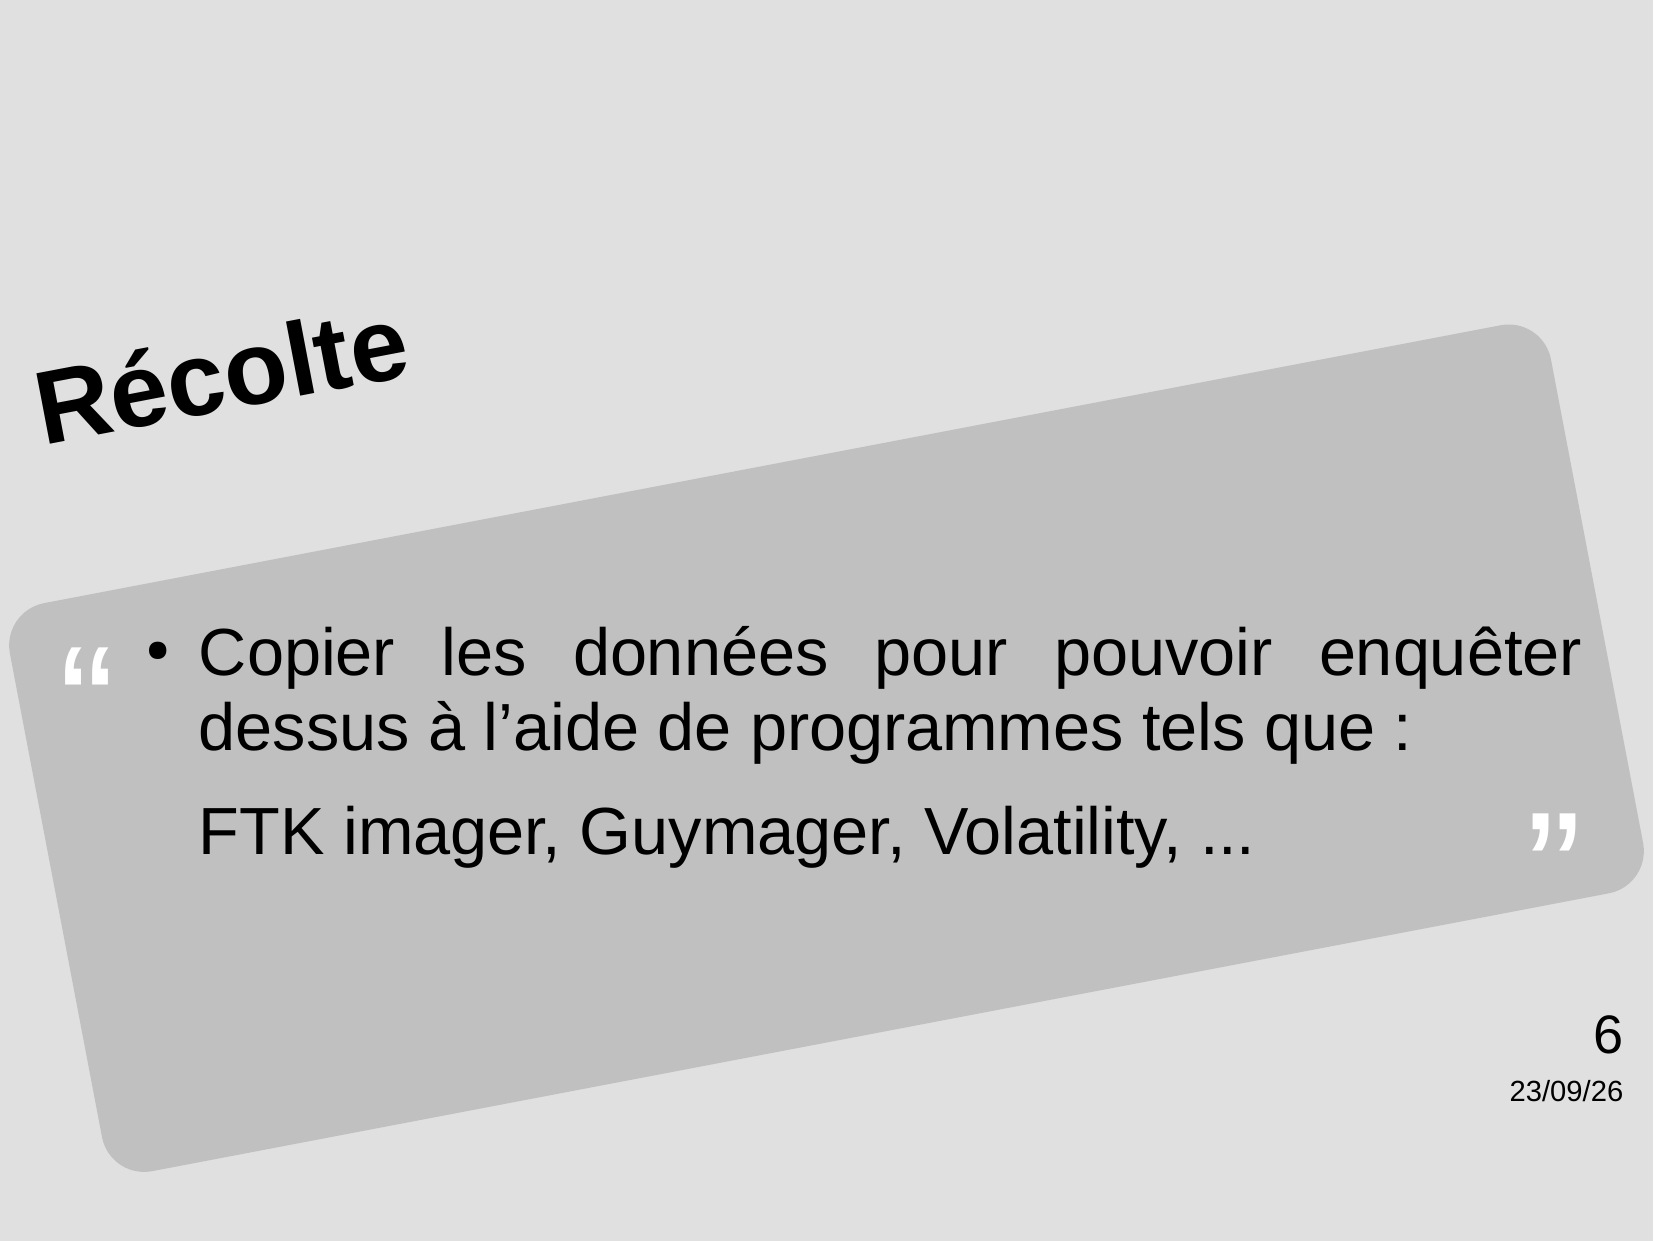

# Récolte
Copier les données pour pouvoir enquêter dessus à l’aide de programmes tels que :
FTK imager, Guymager, Volatility, ...
6